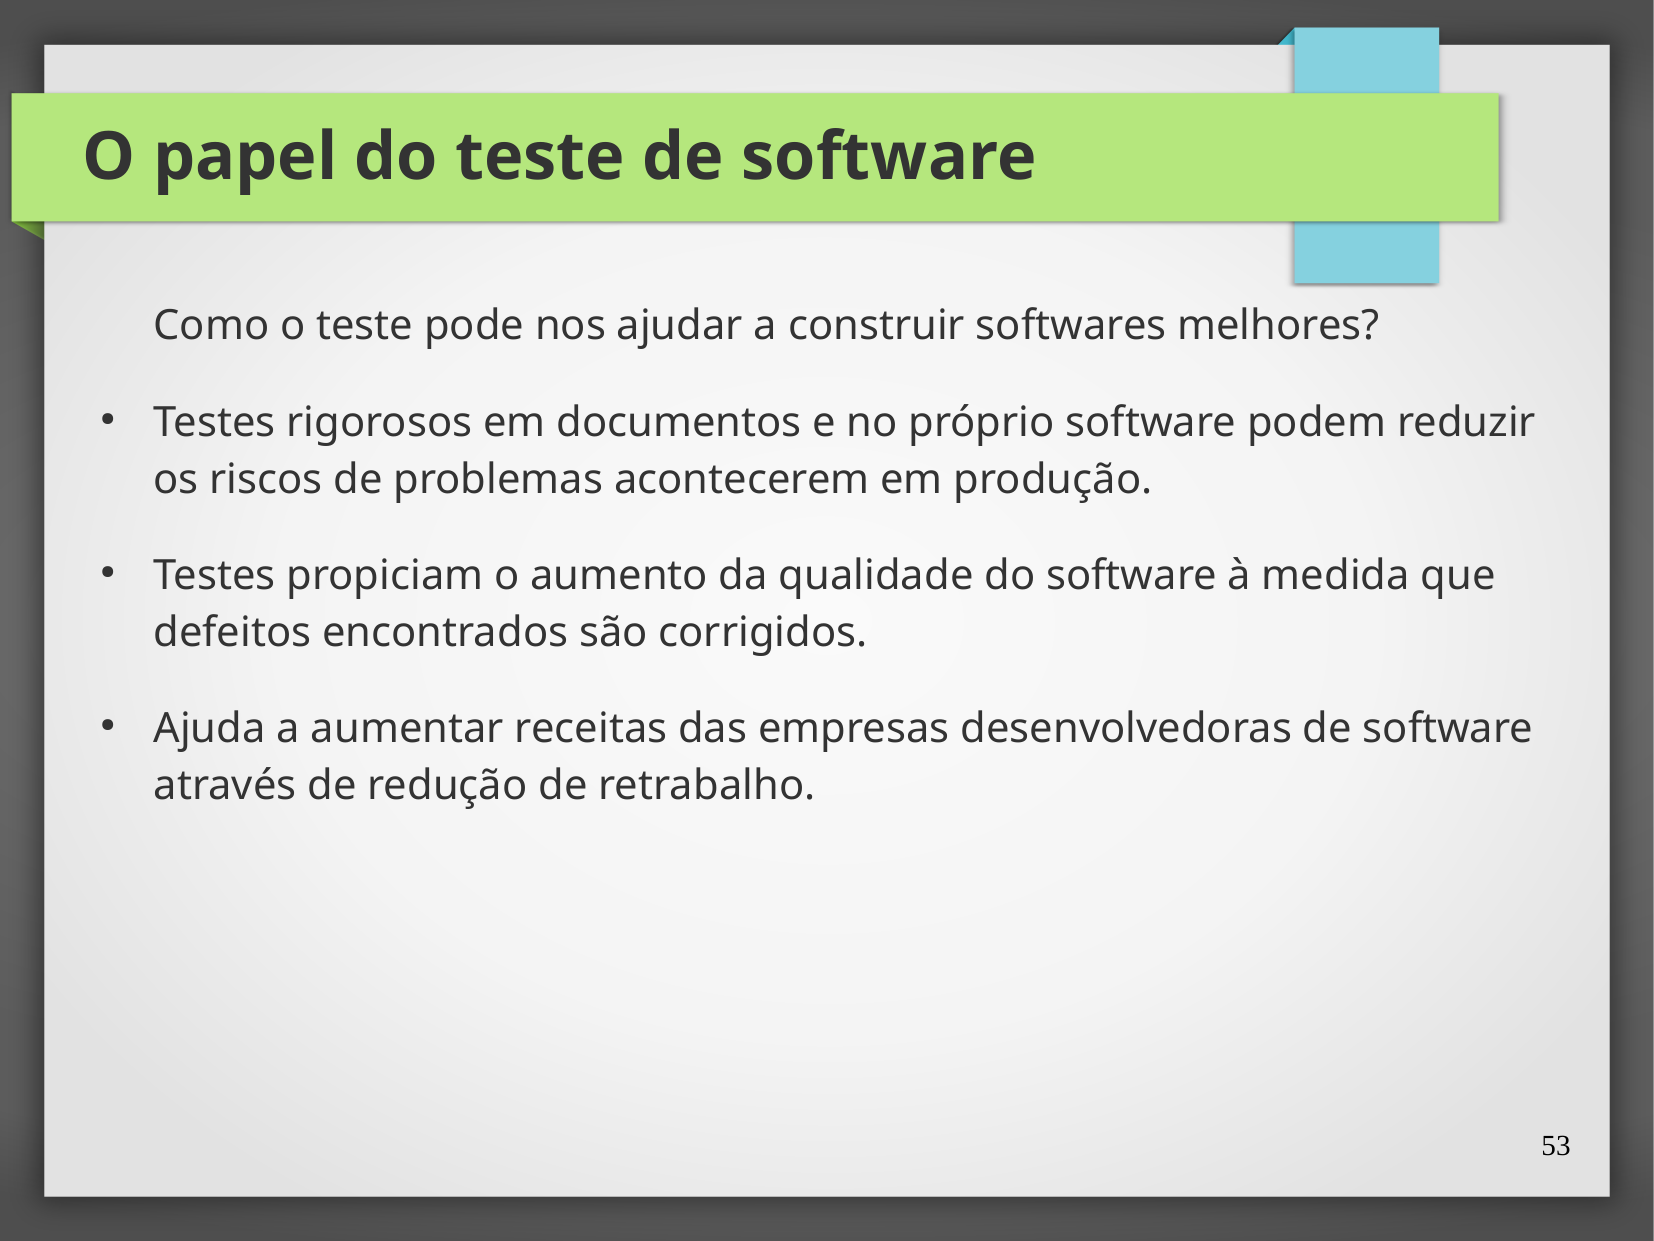

# O papel do teste de software
Como o teste pode nos ajudar a construir softwares melhores?
Testes rigorosos em documentos e no próprio software podem reduzir os riscos de problemas acontecerem em produção.
Testes propiciam o aumento da qualidade do software à medida que defeitos encontrados são corrigidos.
Ajuda a aumentar receitas das empresas desenvolvedoras de software através de redução de retrabalho.
53